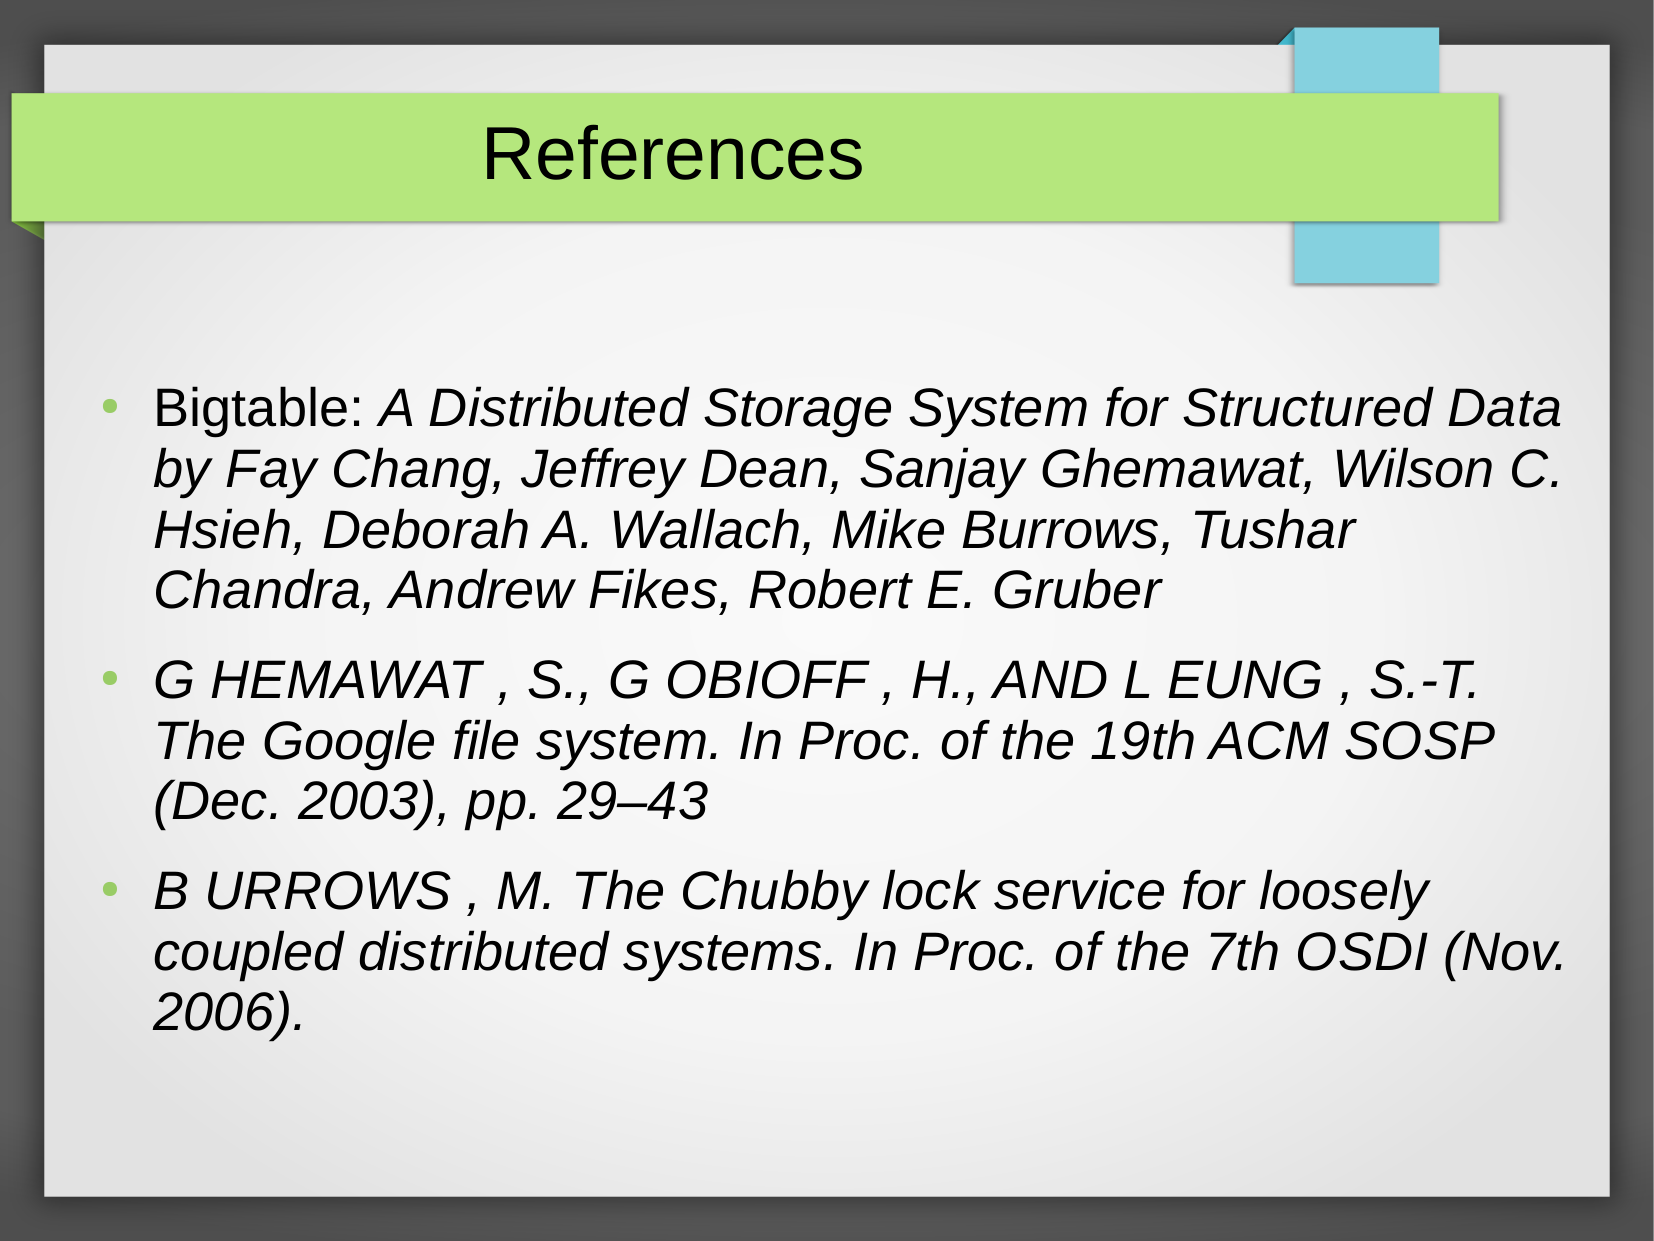

# References
Bigtable: A Distributed Storage System for Structured Data by Fay Chang, Jeffrey Dean, Sanjay Ghemawat, Wilson C. Hsieh, Deborah A. Wallach, Mike Burrows, Tushar Chandra, Andrew Fikes, Robert E. Gruber
G HEMAWAT , S., G OBIOFF , H., AND L EUNG , S.-T. The Google file system. In Proc. of the 19th ACM SOSP (Dec. 2003), pp. 29–43
B URROWS , M. The Chubby lock service for loosely coupled distributed systems. In Proc. of the 7th OSDI (Nov. 2006).